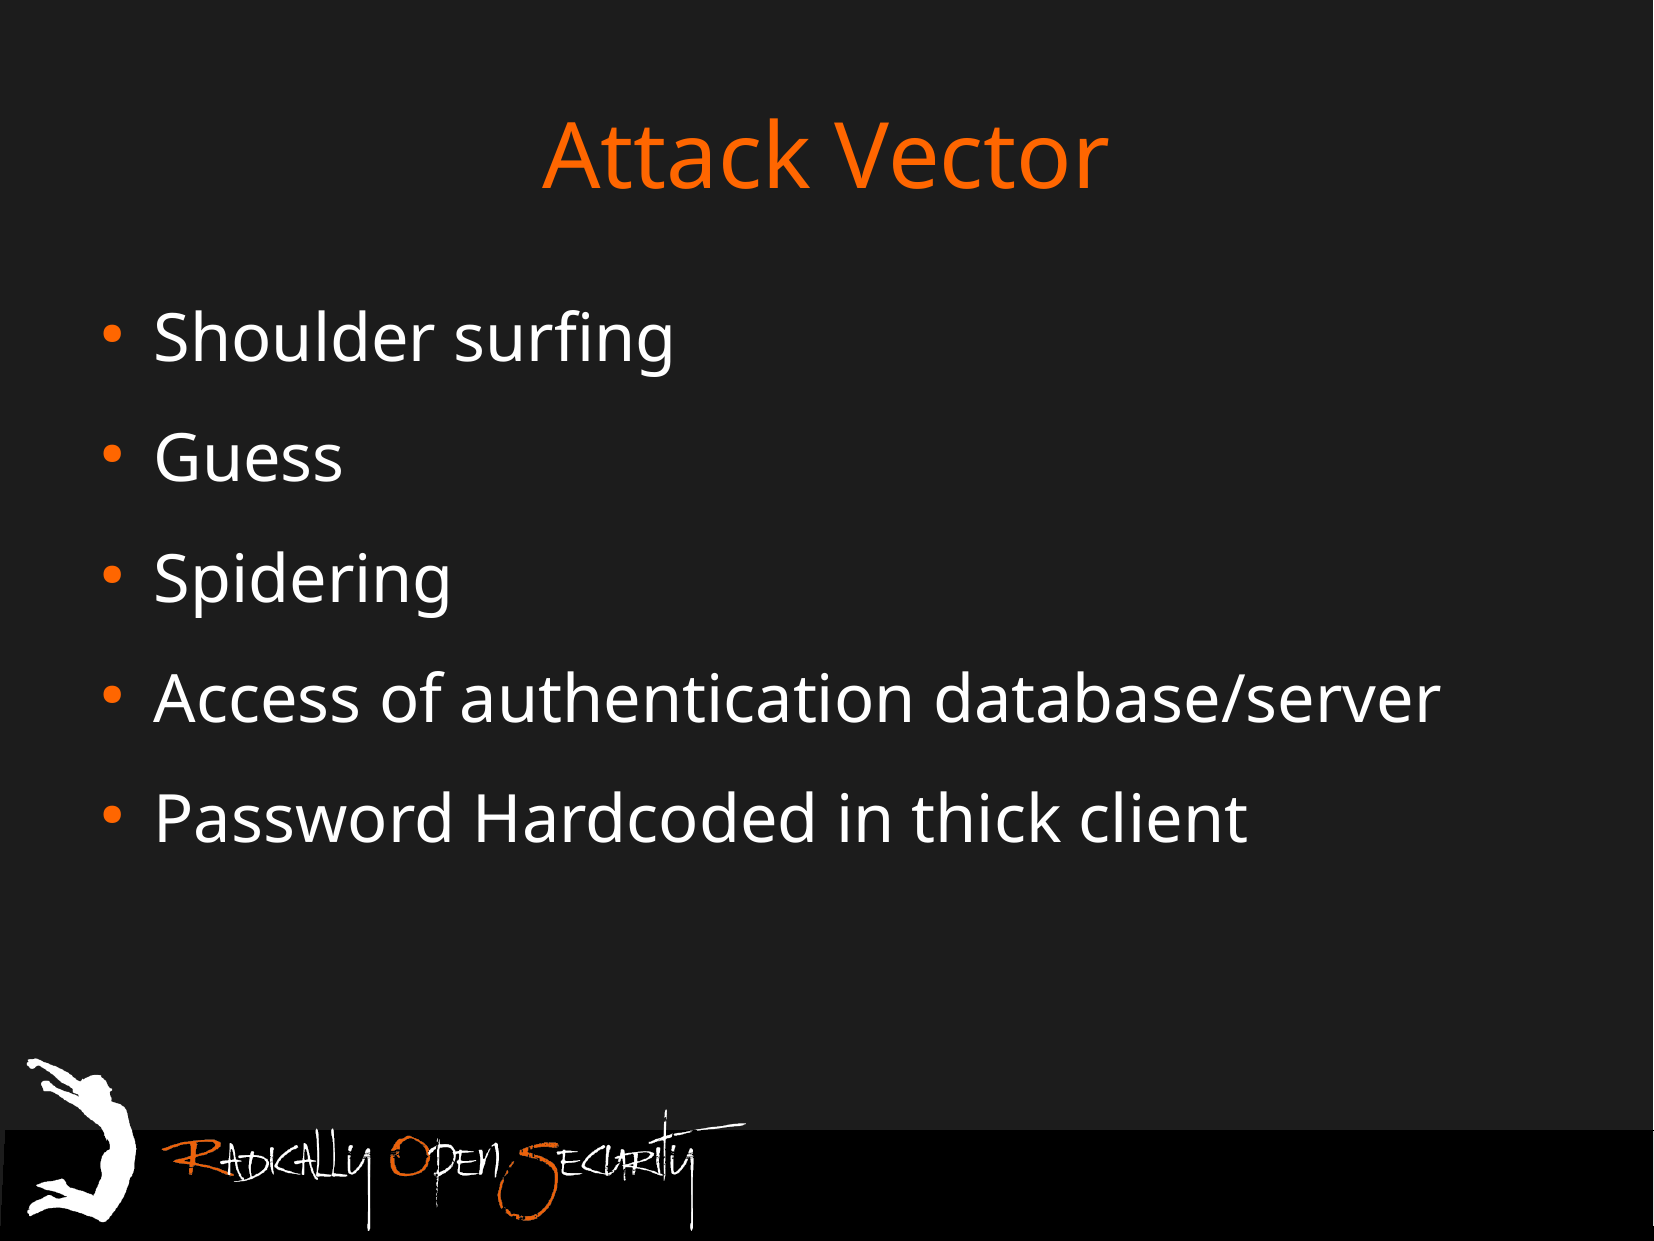

# Attack Vector
Shoulder surfing
Guess
Spidering
Access of authentication database/server
Password Hardcoded in thick client